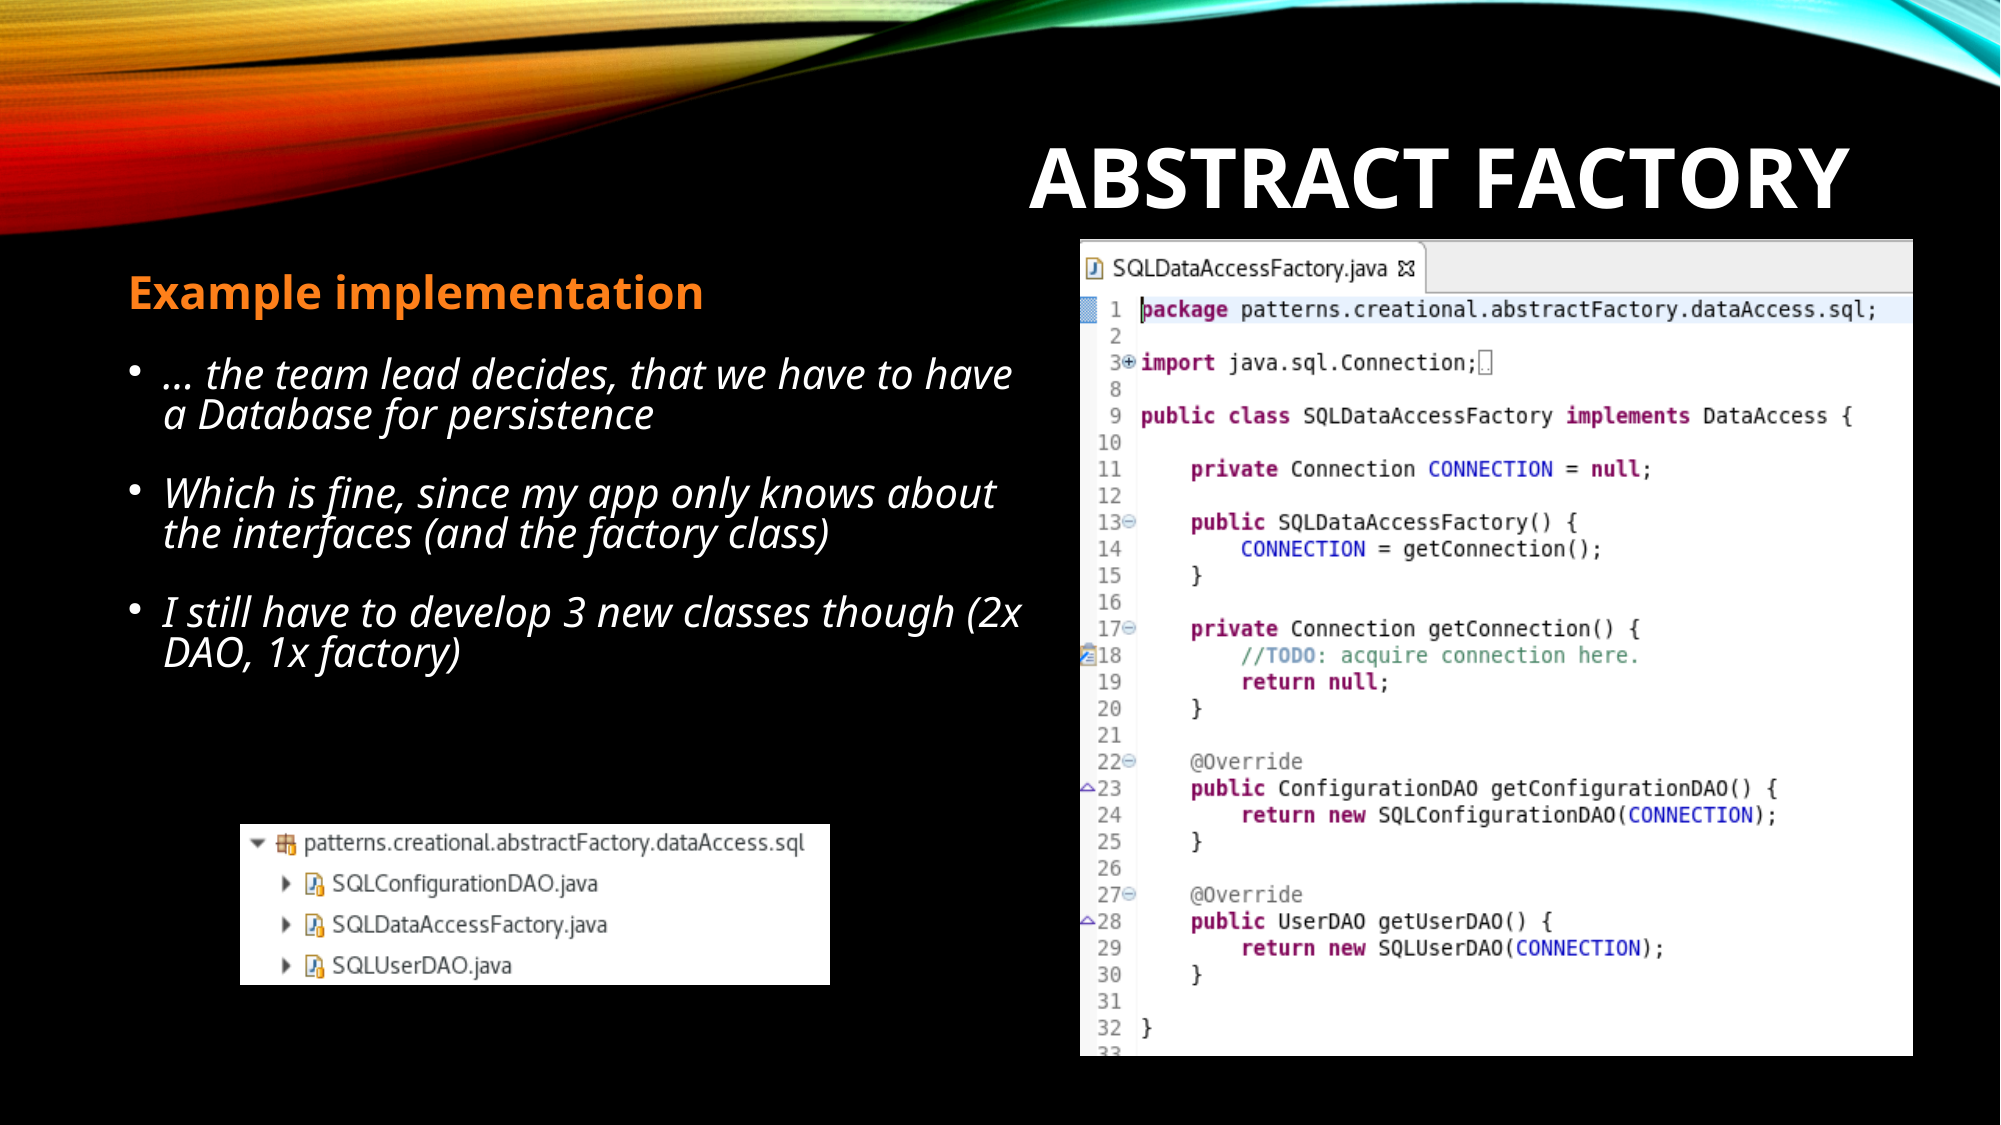

# ABSTRACT FACTORY
Example implementation
… the team lead decides, that we have to have a Database for persistence
Which is fine, since my app only knows about the interfaces (and the factory class)
I still have to develop 3 new classes though (2x DAO, 1x factory)